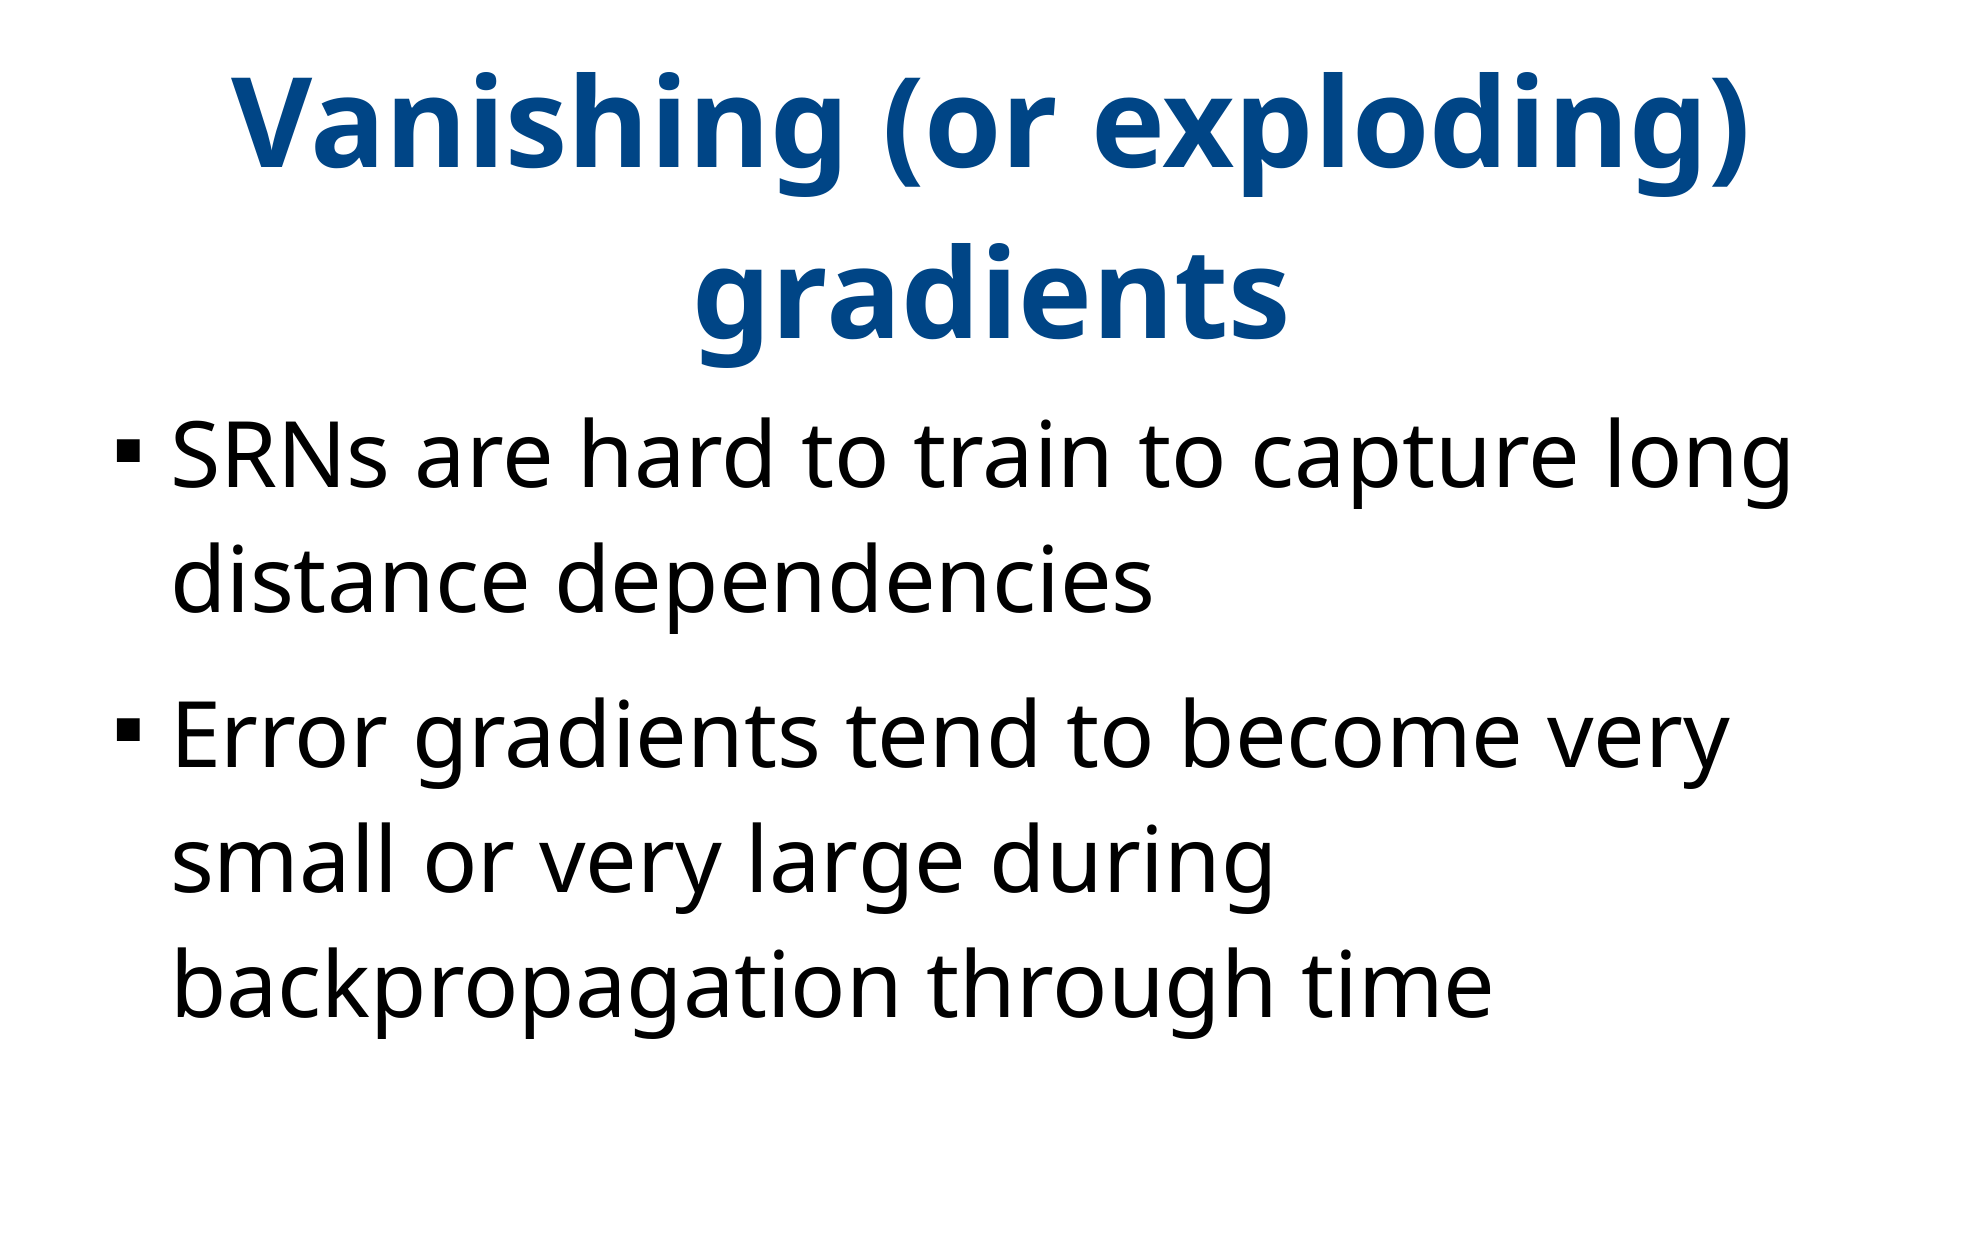

# Vanishing (or exploding) gradients
SRNs are hard to train to capture long distance dependencies
Error gradients tend to become very small or very large during backpropagation through time